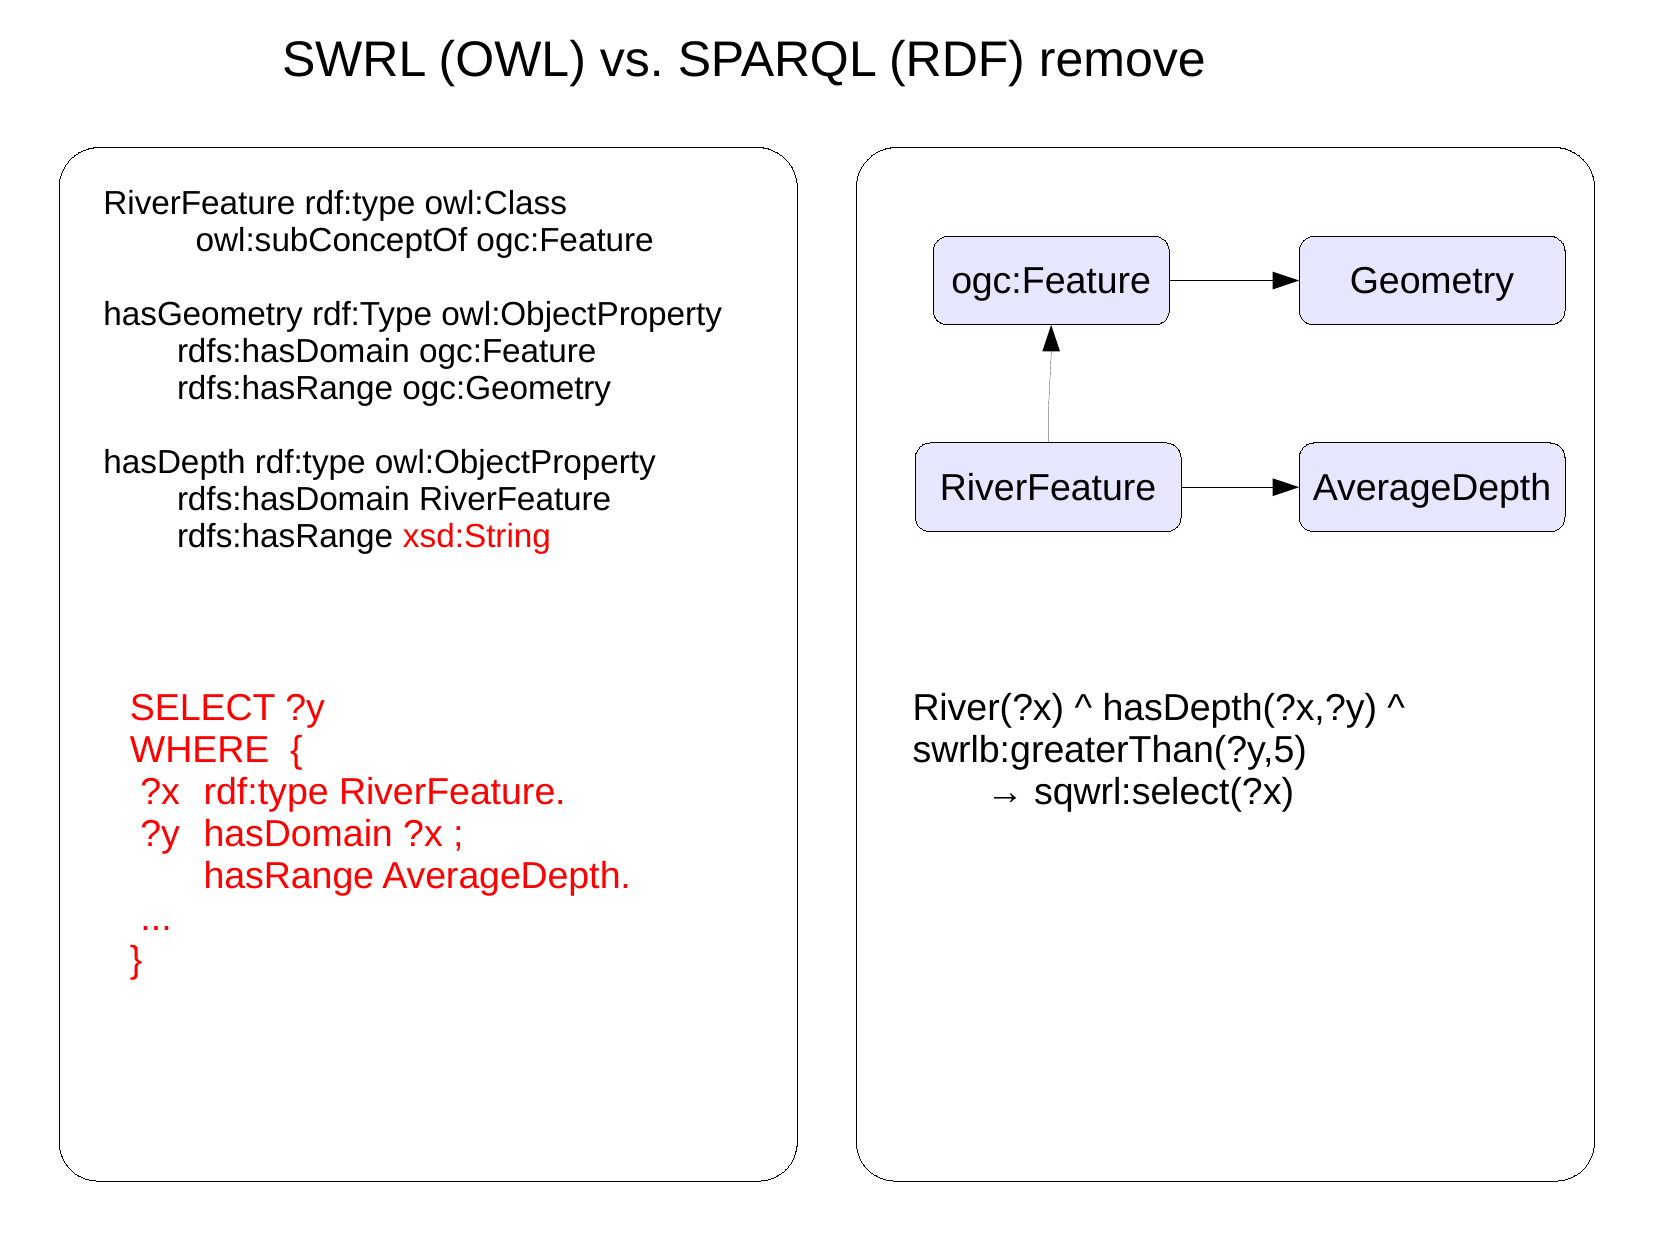

# SWRL (OWL) vs. SPARQL (RDF) remove
RiverFeature rdf:type owl:Class
 	 owl:subConceptOf ogc:Feature
hasGeometry rdf:Type owl:ObjectProperty
	rdfs:hasDomain ogc:Feature
	rdfs:hasRange ogc:Geometry
hasDepth rdf:type owl:ObjectProperty
	rdfs:hasDomain RiverFeature
	rdfs:hasRange xsd:String
ogc:Feature
Geometry
RiverFeature
RiverFeature
AverageDepth
SELECT ?y
WHERE {
 ?x	rdf:type RiverFeature.
 ?y 	hasDomain ?x ;
	hasRange AverageDepth.
 ...
}
River(?x) ^ hasDepth(?x,?y) ^
swrlb:greaterThan(?y,5)
 	→ sqwrl:select(?x)